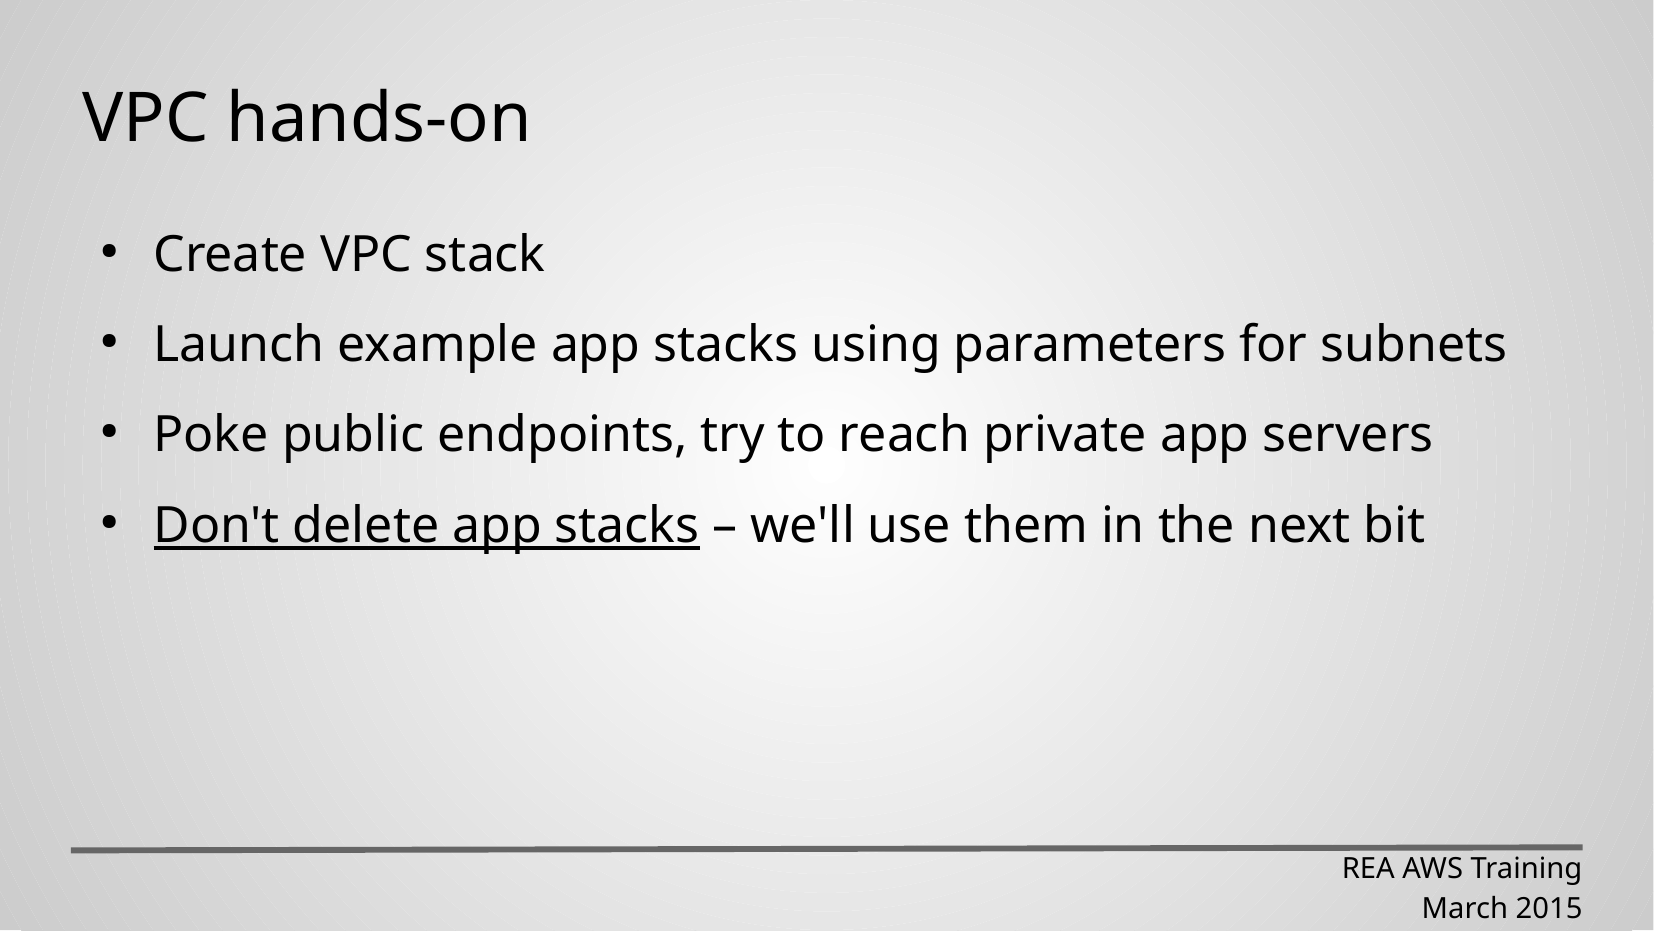

# VPC hands-on
Create VPC stack
Launch example app stacks using parameters for subnets
Poke public endpoints, try to reach private app servers
Don't delete app stacks – we'll use them in the next bit